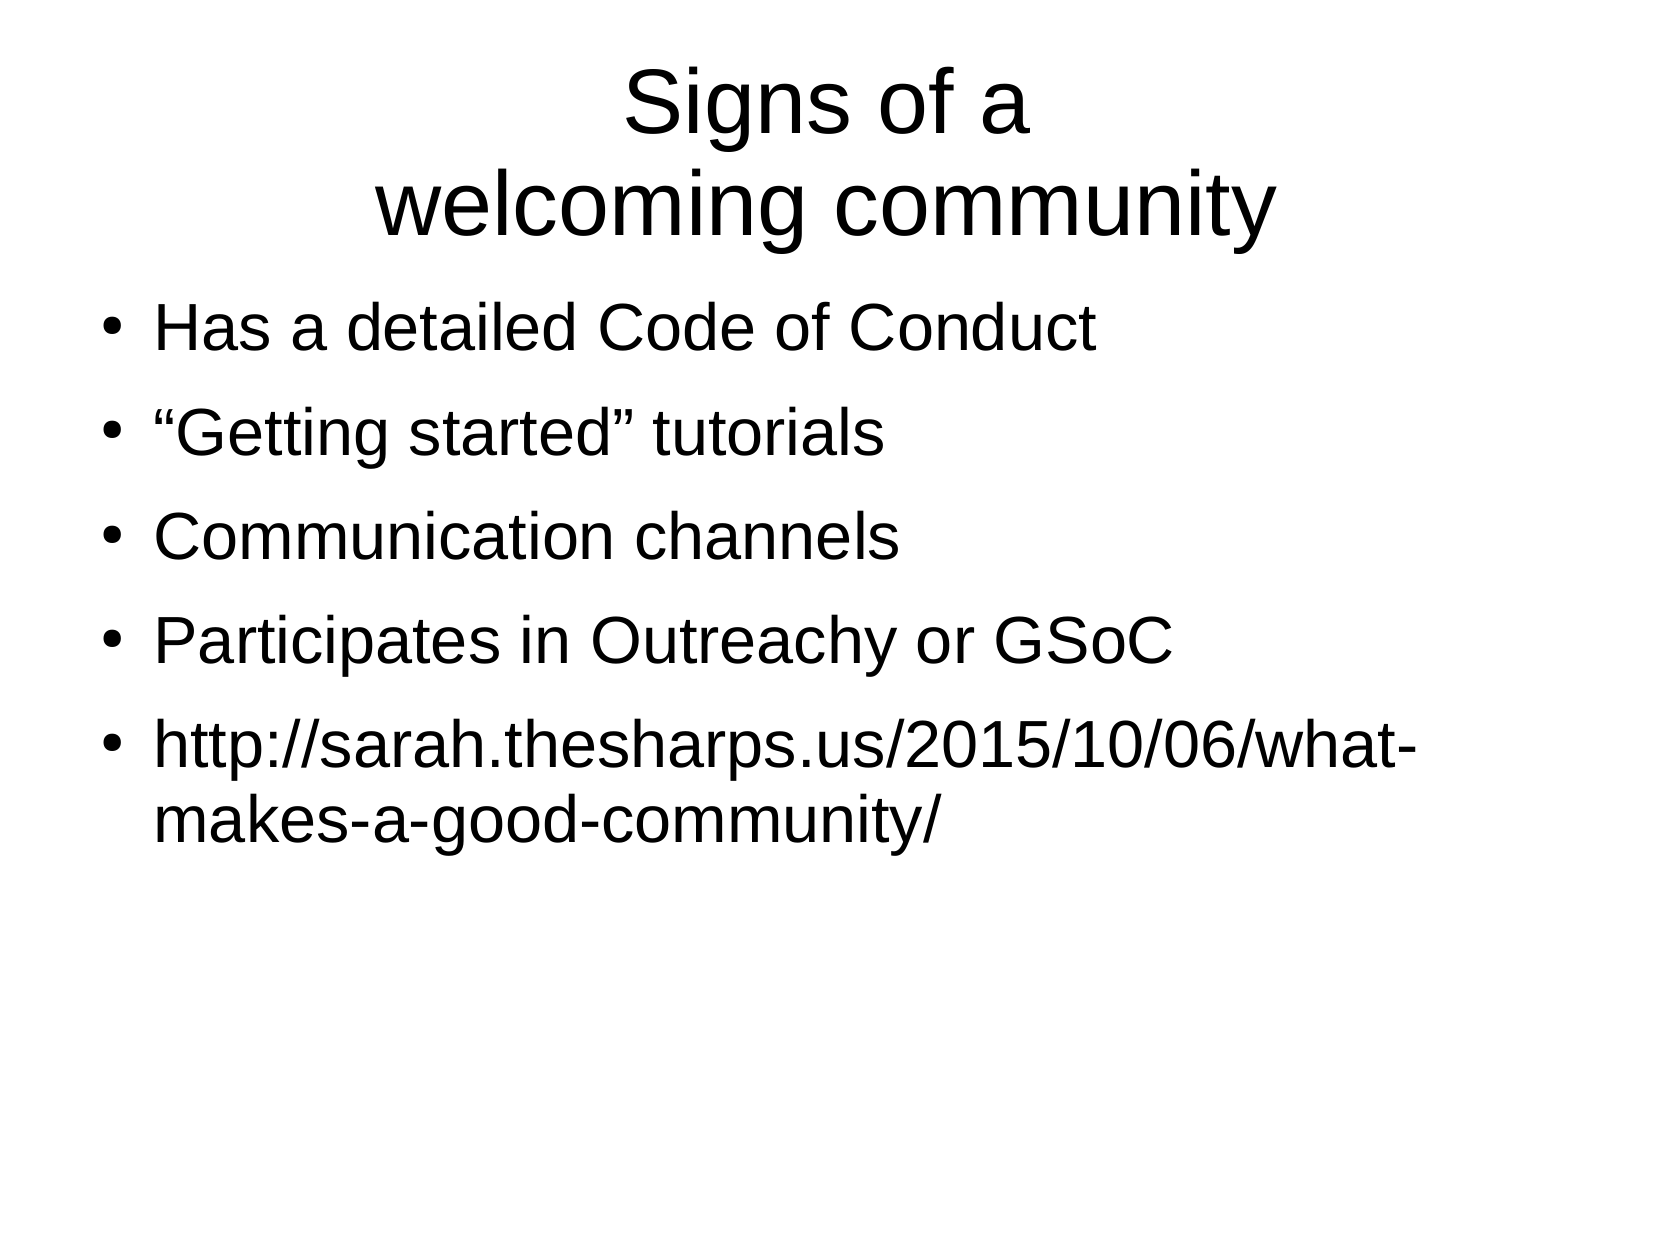

# Signs of a welcoming community
Has a detailed Code of Conduct
“Getting started” tutorials
Communication channels
Participates in Outreachy or GSoC
http://sarah.thesharps.us/2015/10/06/what-makes-a-good-community/